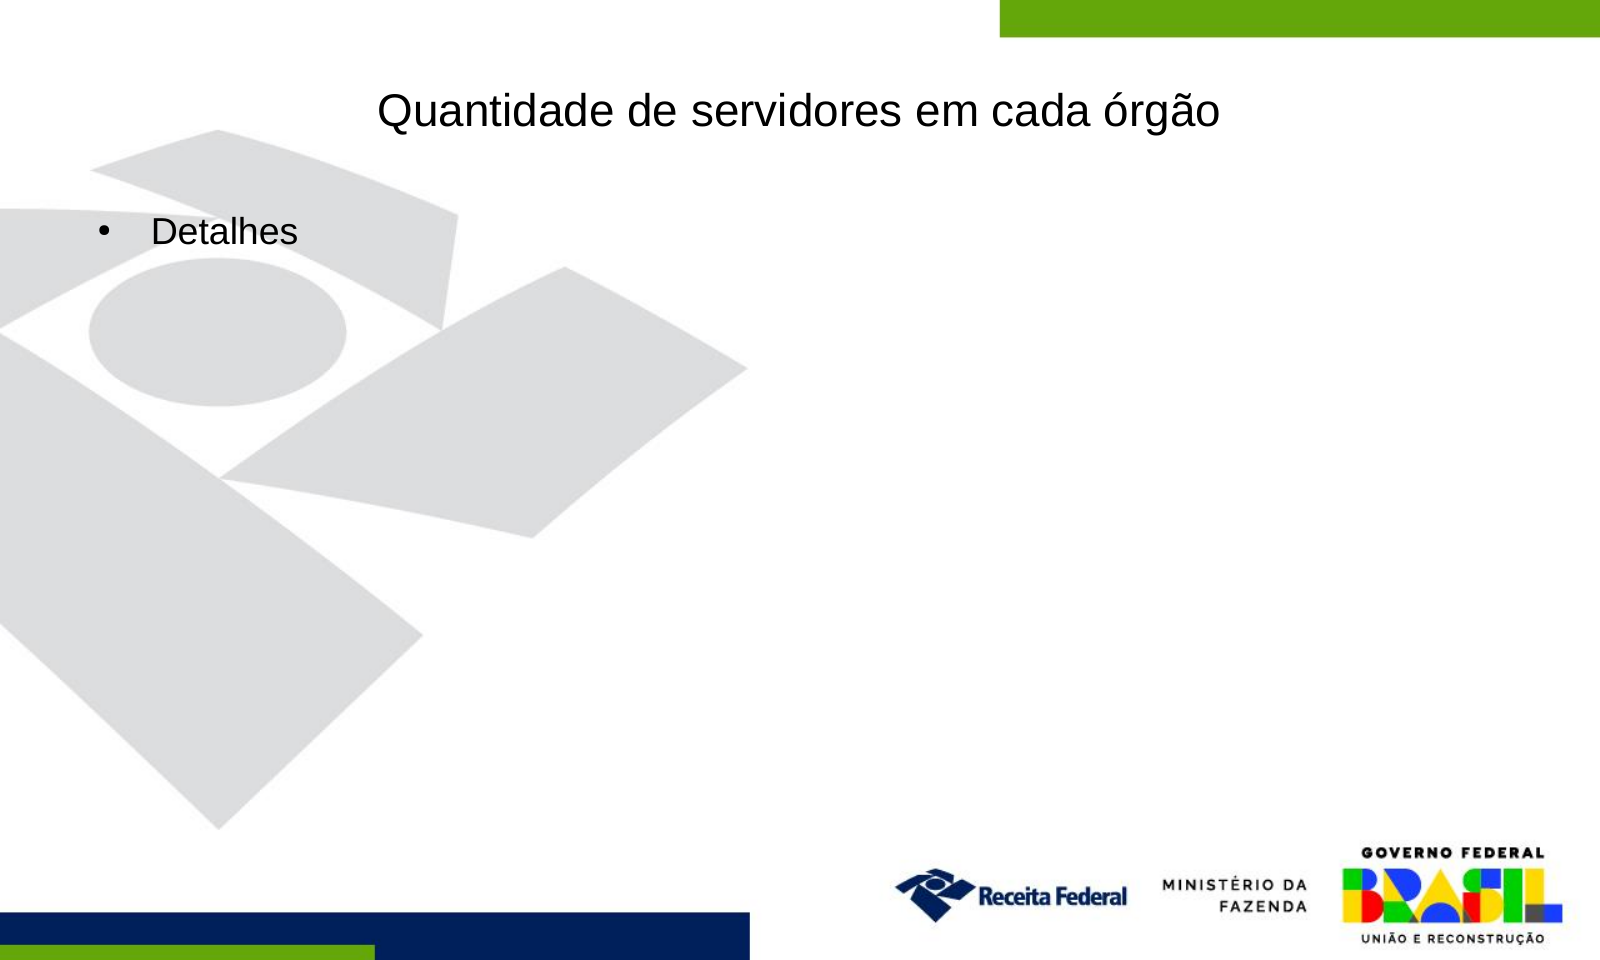

# Quantidade de servidores em cada órgão
Detalhes